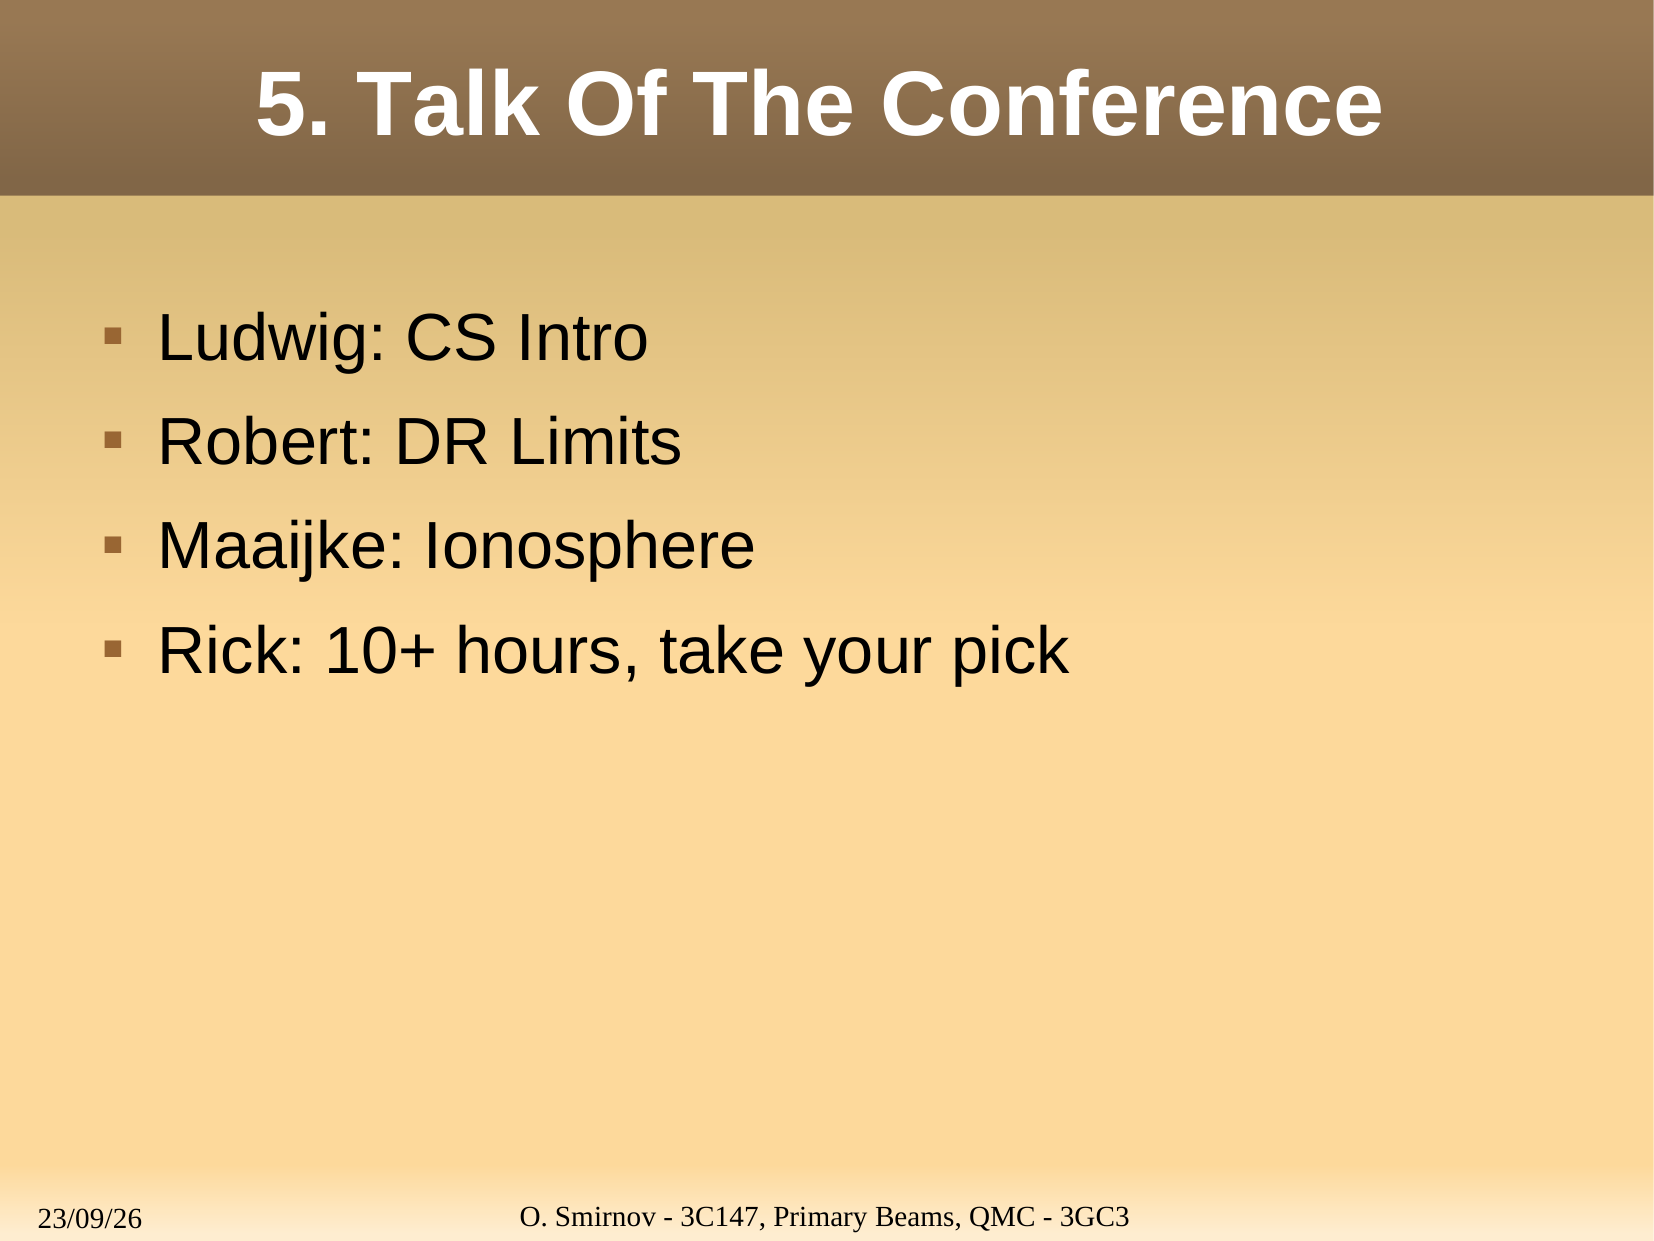

# 5. Talk Of The Conference
Ludwig: CS Intro
Robert: DR Limits
Maaijke: Ionosphere
Rick: 10+ hours, take your pick
O. Smirnov - 3C147, Primary Beams, QMC - 3GC3